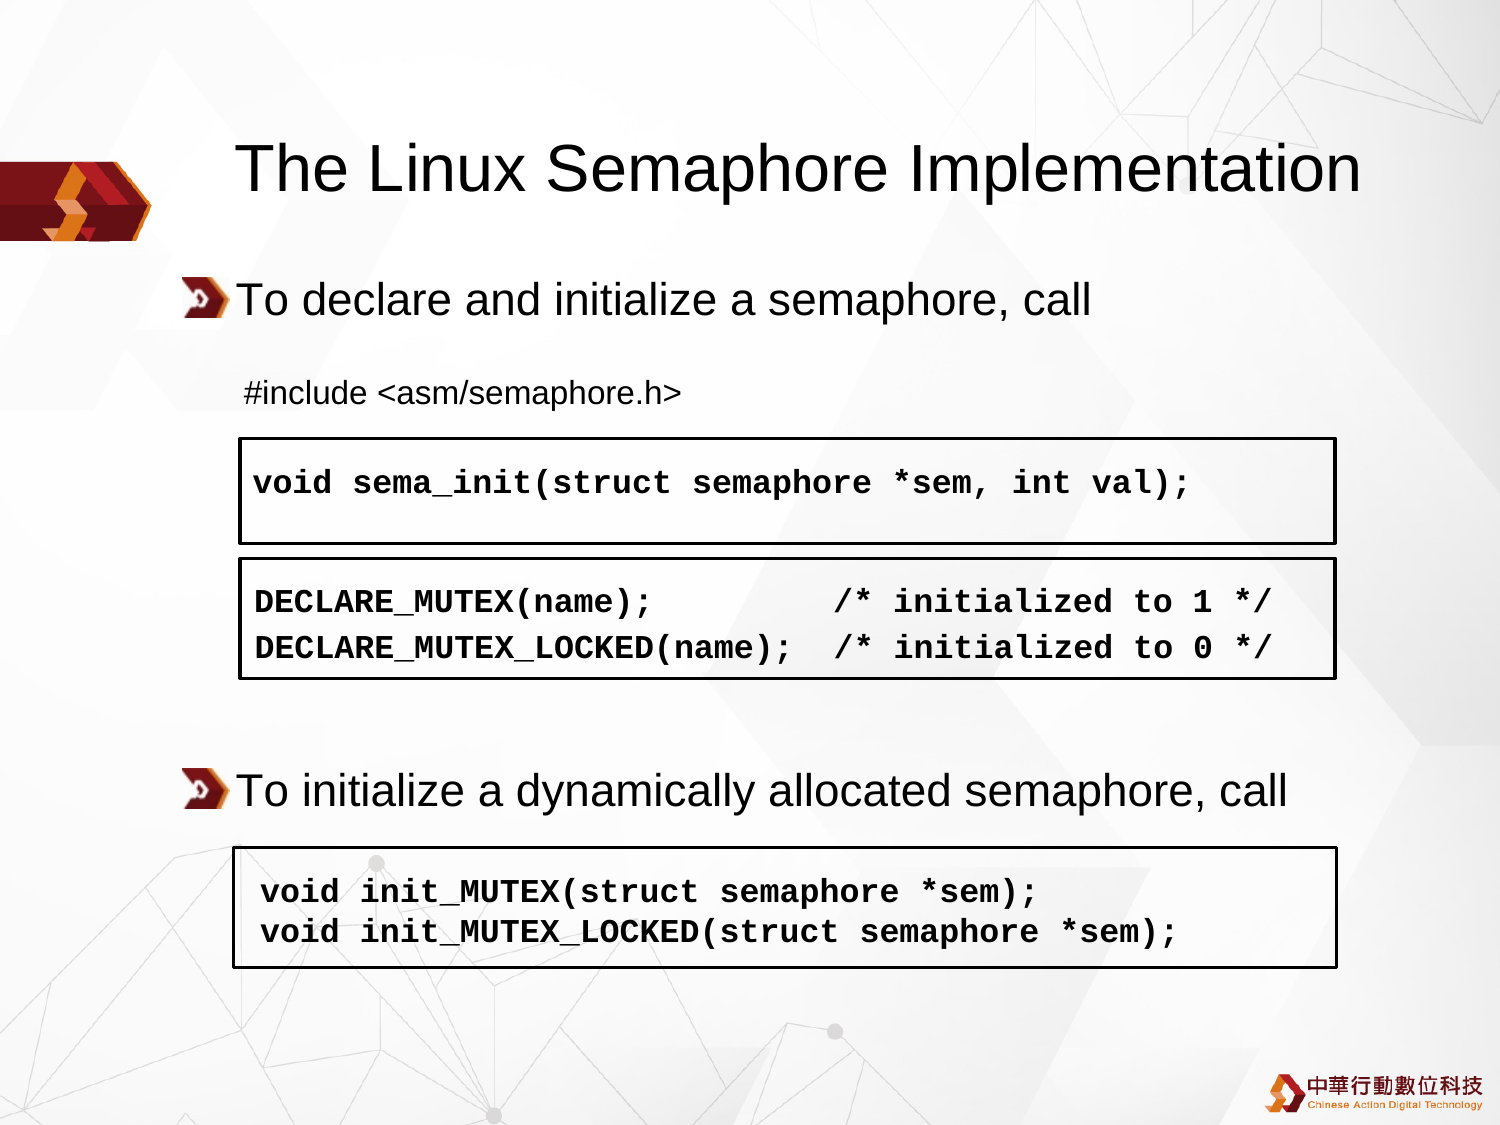

# The Linux Semaphore Implementation
To declare and initialize a semaphore, call
To initialize a dynamically allocated semaphore, call
#include <asm/semaphore.h>
void sema_init(struct semaphore *sem, int val);
DECLARE_MUTEX(name); /* initialized to 1 */
DECLARE_MUTEX_LOCKED(name); /* initialized to 0 */
void init_MUTEX(struct semaphore *sem);
void init_MUTEX_LOCKED(struct semaphore *sem);